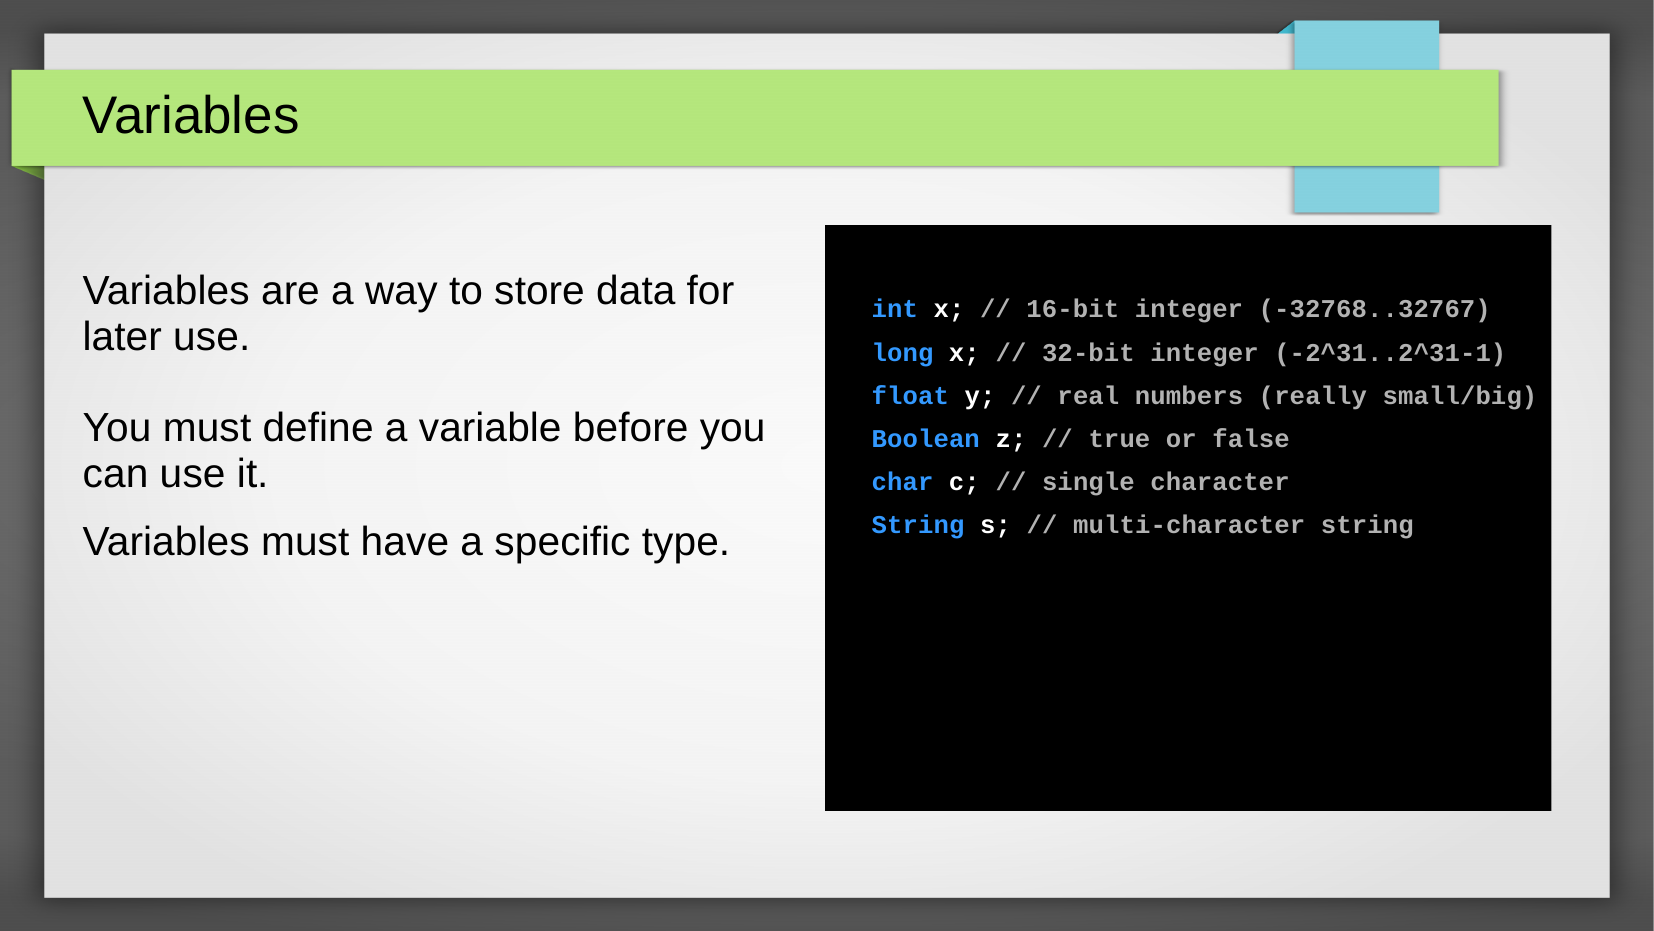

# Variables
Variables are a way to store data for later use.
You must define a variable before you can use it.
Variables must have a specific type.
 int x; // 16-bit integer (-32768..32767)
 long x; // 32-bit integer (-2^31..2^31-1)
 float y; // real numbers (really small/big)
 Boolean z; // true or false
 char c; // single character
 String s; // multi-character string